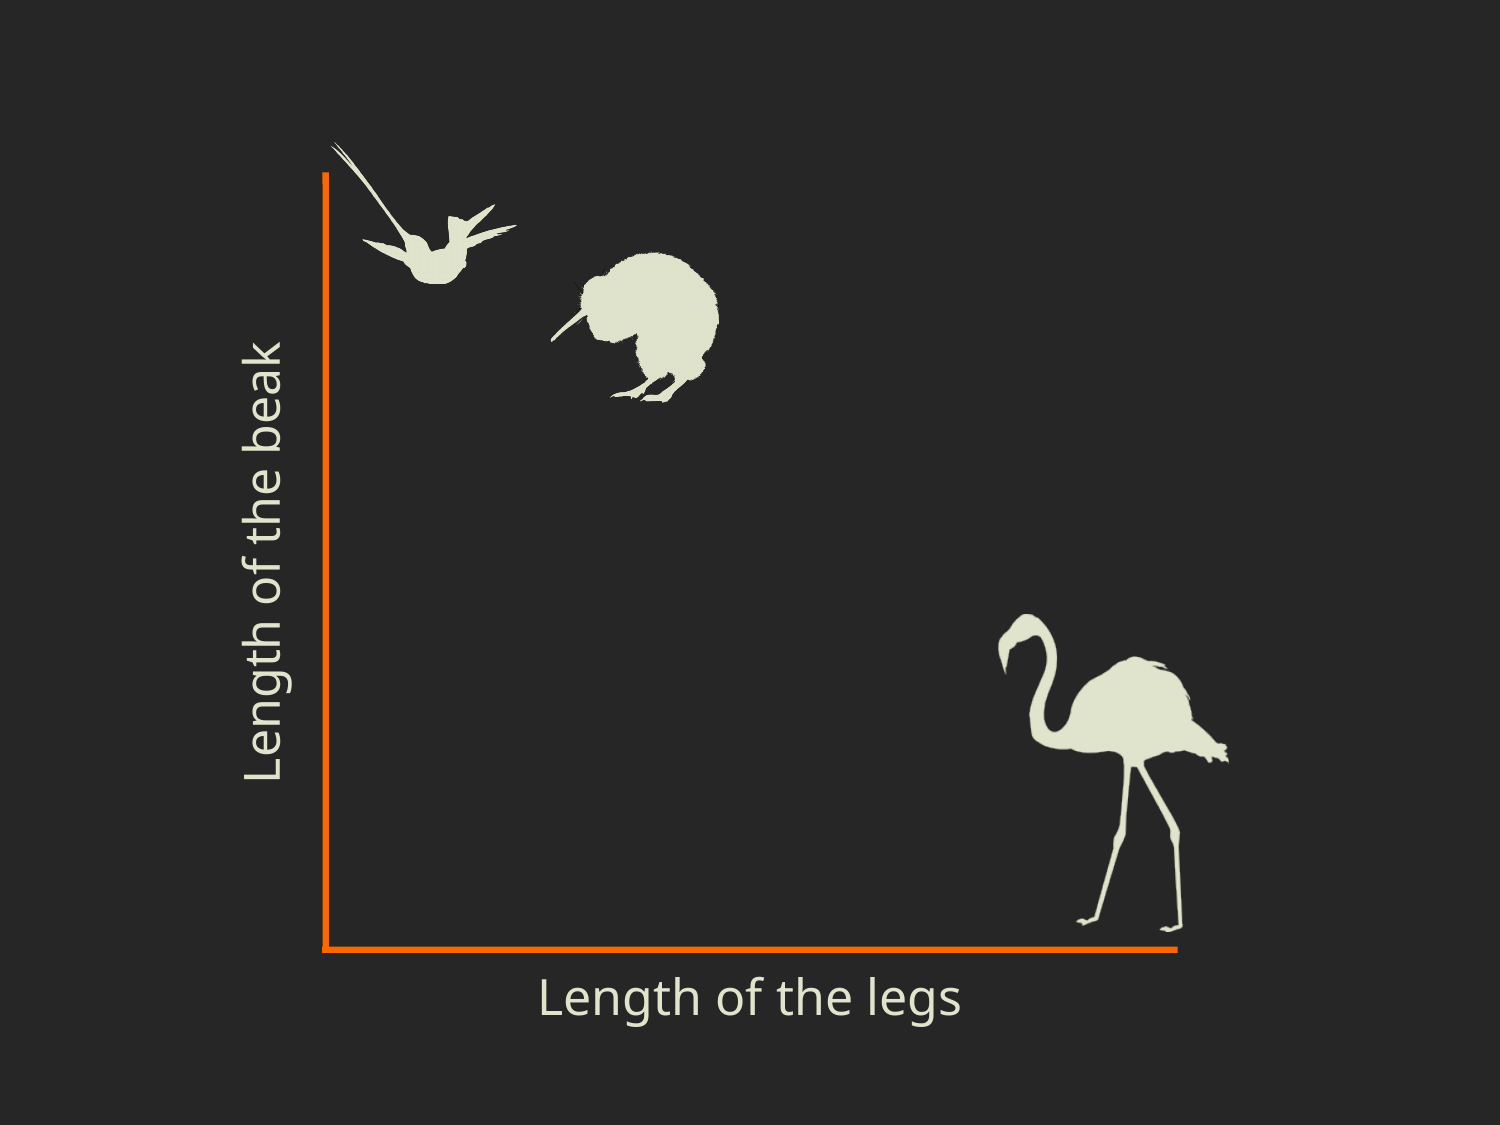

Length of the beak
Length of the legs